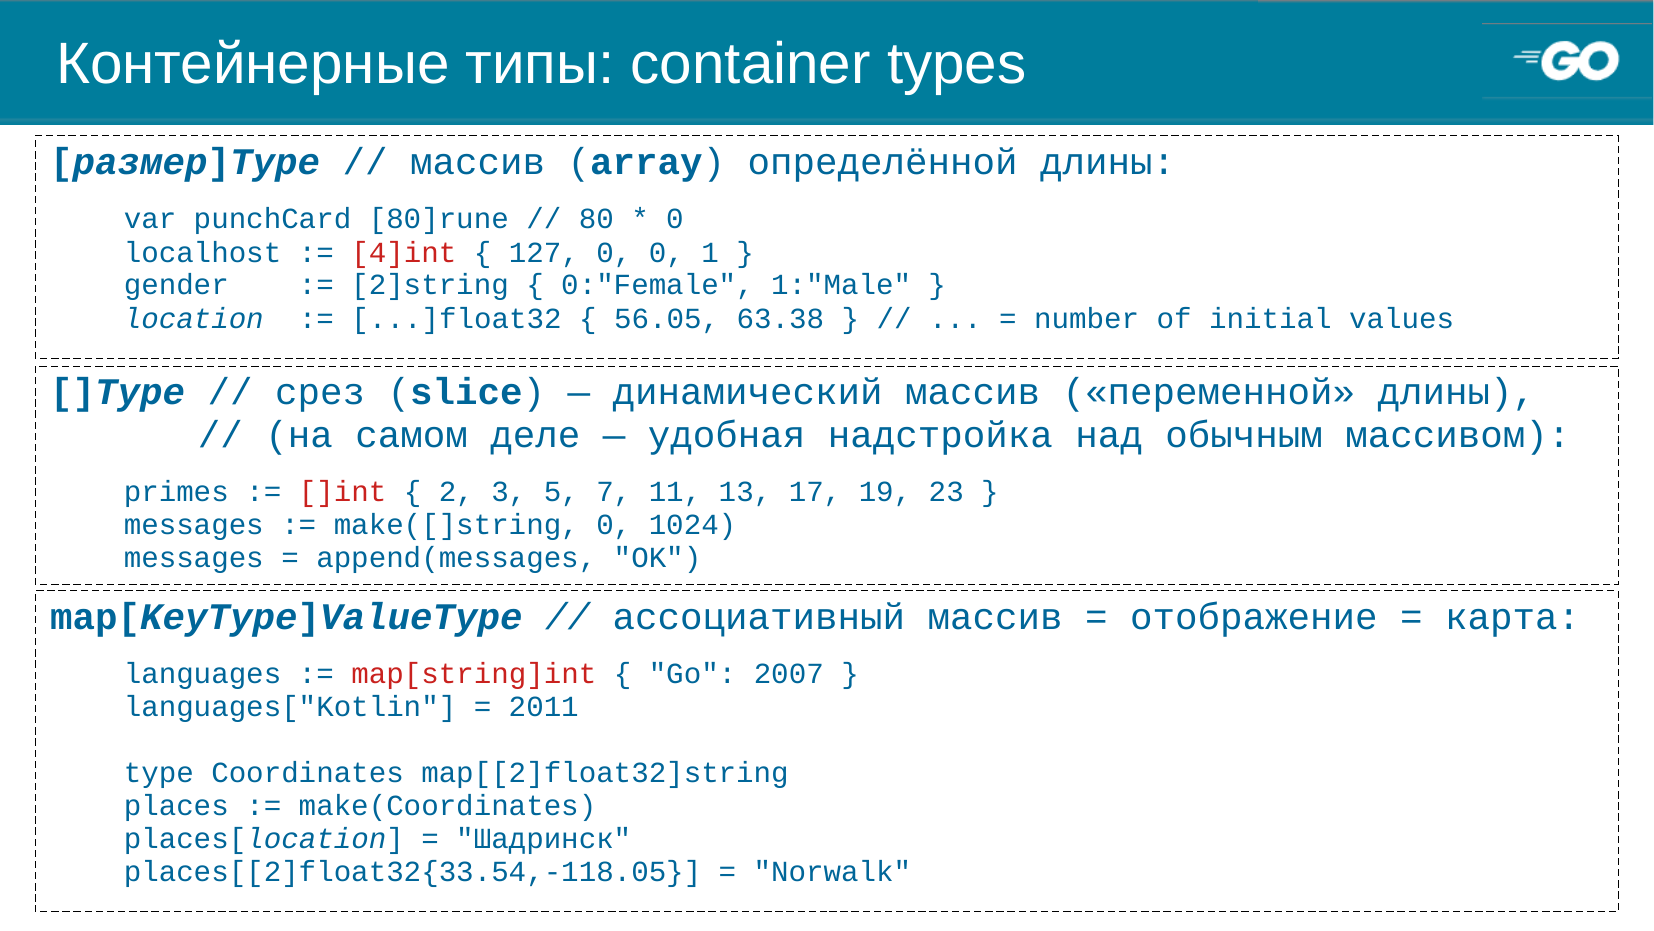

Контейнерные типы: container types
[размер]Type // массив (array) определённой длины:
	var punchCard [80]rune // 80 * 0
	localhost := [4]int { 127, 0, 0, 1 }
	gender := [2]string { 0:"Female", 1:"Male" }
	location := [...]float32 { 56.05, 63.38 } // ... = number of initial values
[]Type // срез (slice) — динамический массив («переменной» длины),
		// (на самом деле — удобная надстройка над обычным массивом):
	primes := []int { 2, 3, 5, 7, 11, 13, 17, 19, 23 }
	messages := make([]string, 0, 1024)
	messages = append(messages, "OK")
map[KeyType]ValueType // ассоциативный массив = отображение = карта:
	languages := map[string]int { "Go": 2007 }
	languages["Kotlin"] = 2011
	type Coordinates map[[2]float32]string
	places := make(Coordinates)
	places[location] = "Шадринск"
	places[[2]float32{33.54,-118.05}] = "Norwalk"